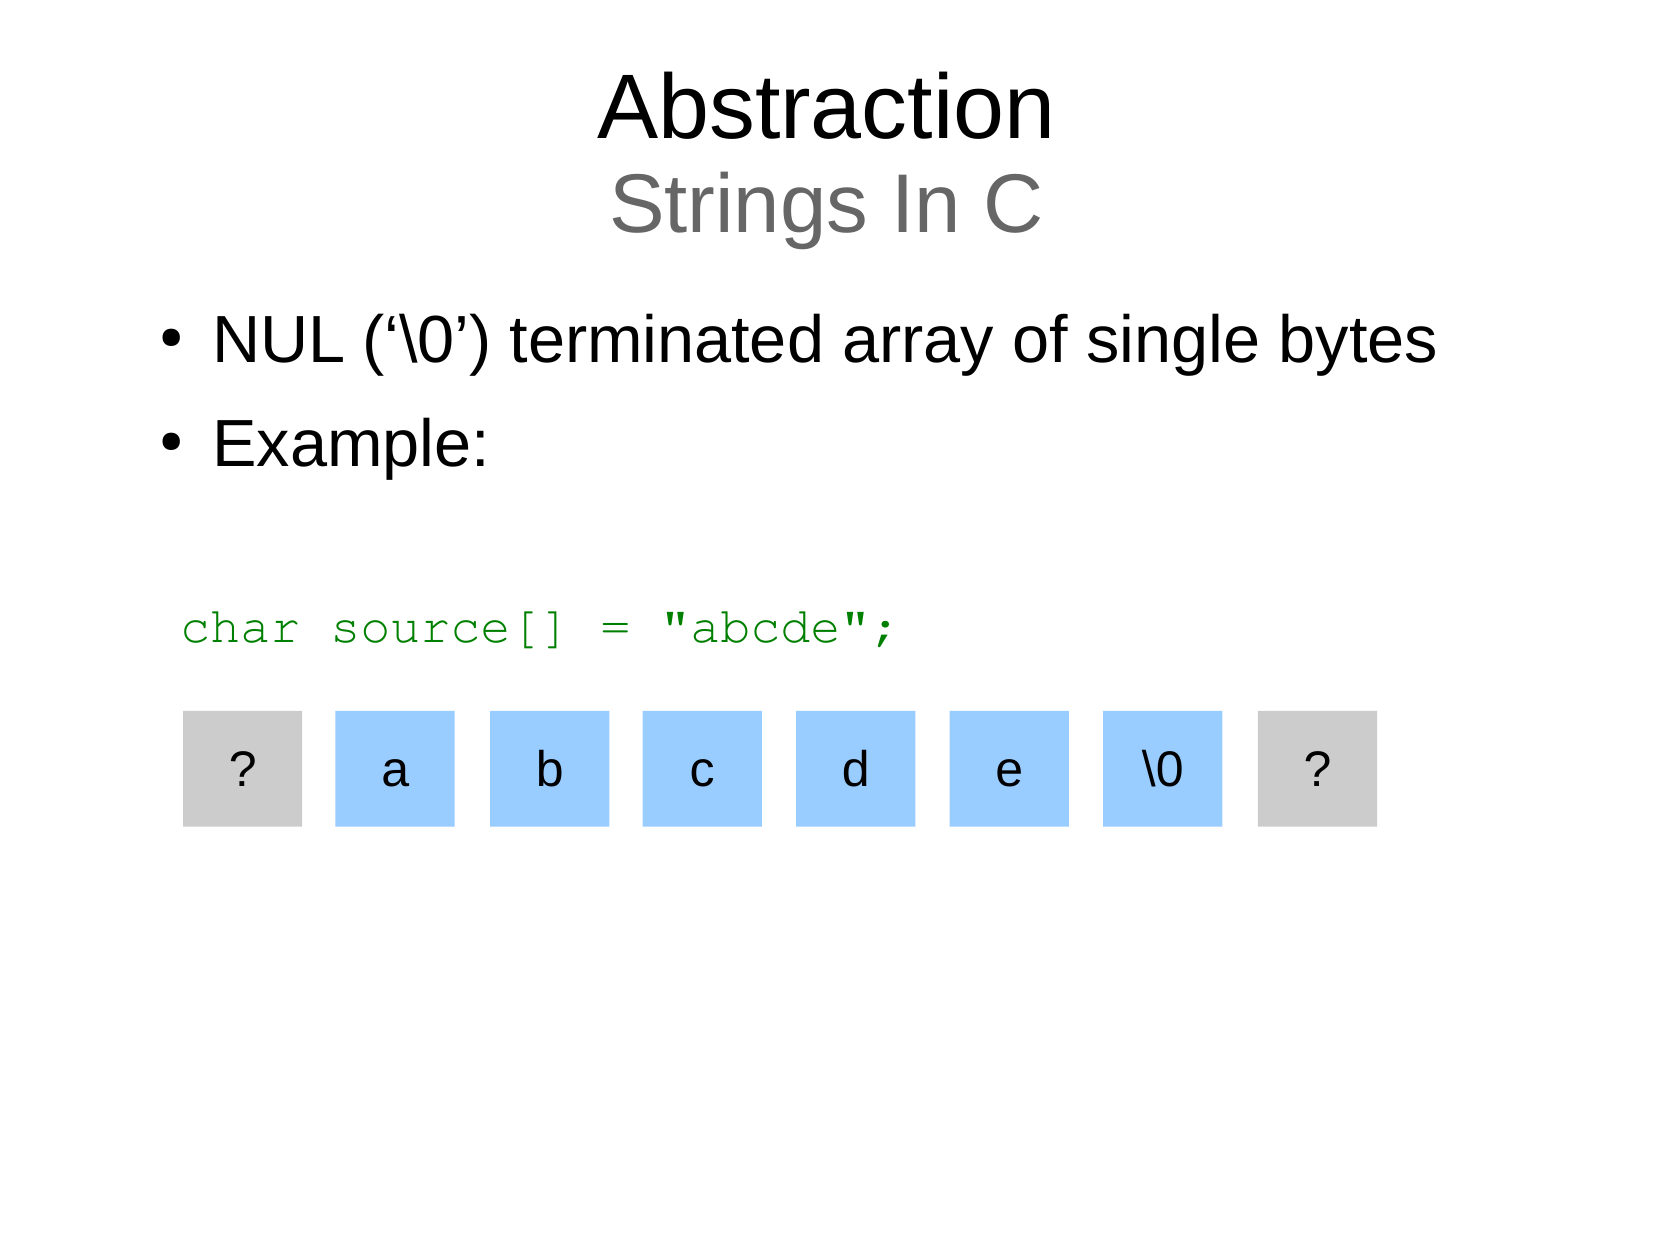

# Abstraction Strings In C
NUL (‘\0’) terminated array of single bytes
Example:
char source[] = "abcde";
?
a
b
c
d
e
\0
?